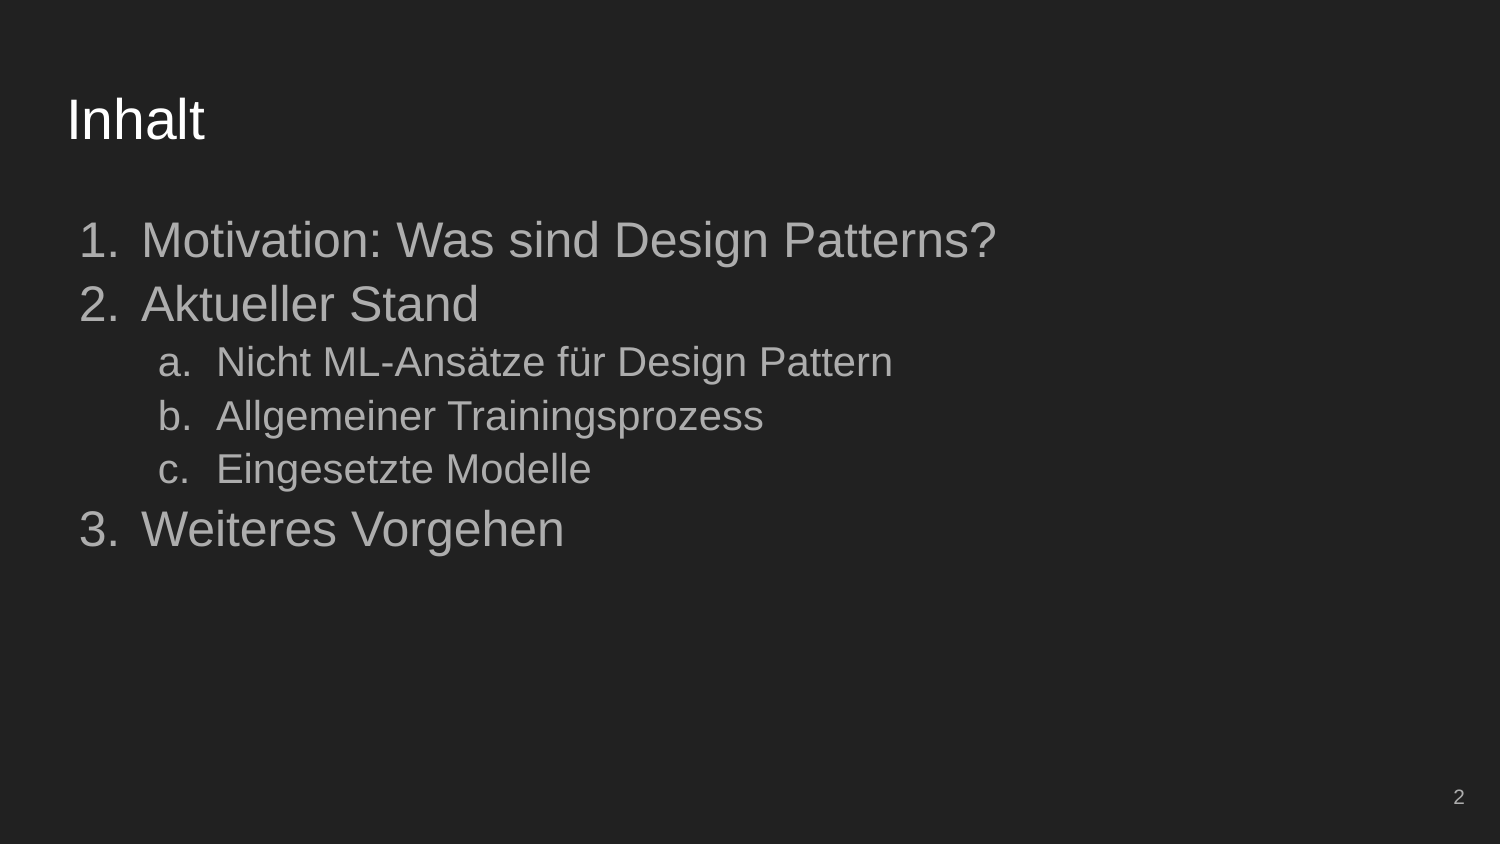

# Inhalt
Motivation: Was sind Design Patterns?
Aktueller Stand
Nicht ML-Ansätze für Design Pattern
Allgemeiner Trainingsprozess
Eingesetzte Modelle
Weiteres Vorgehen